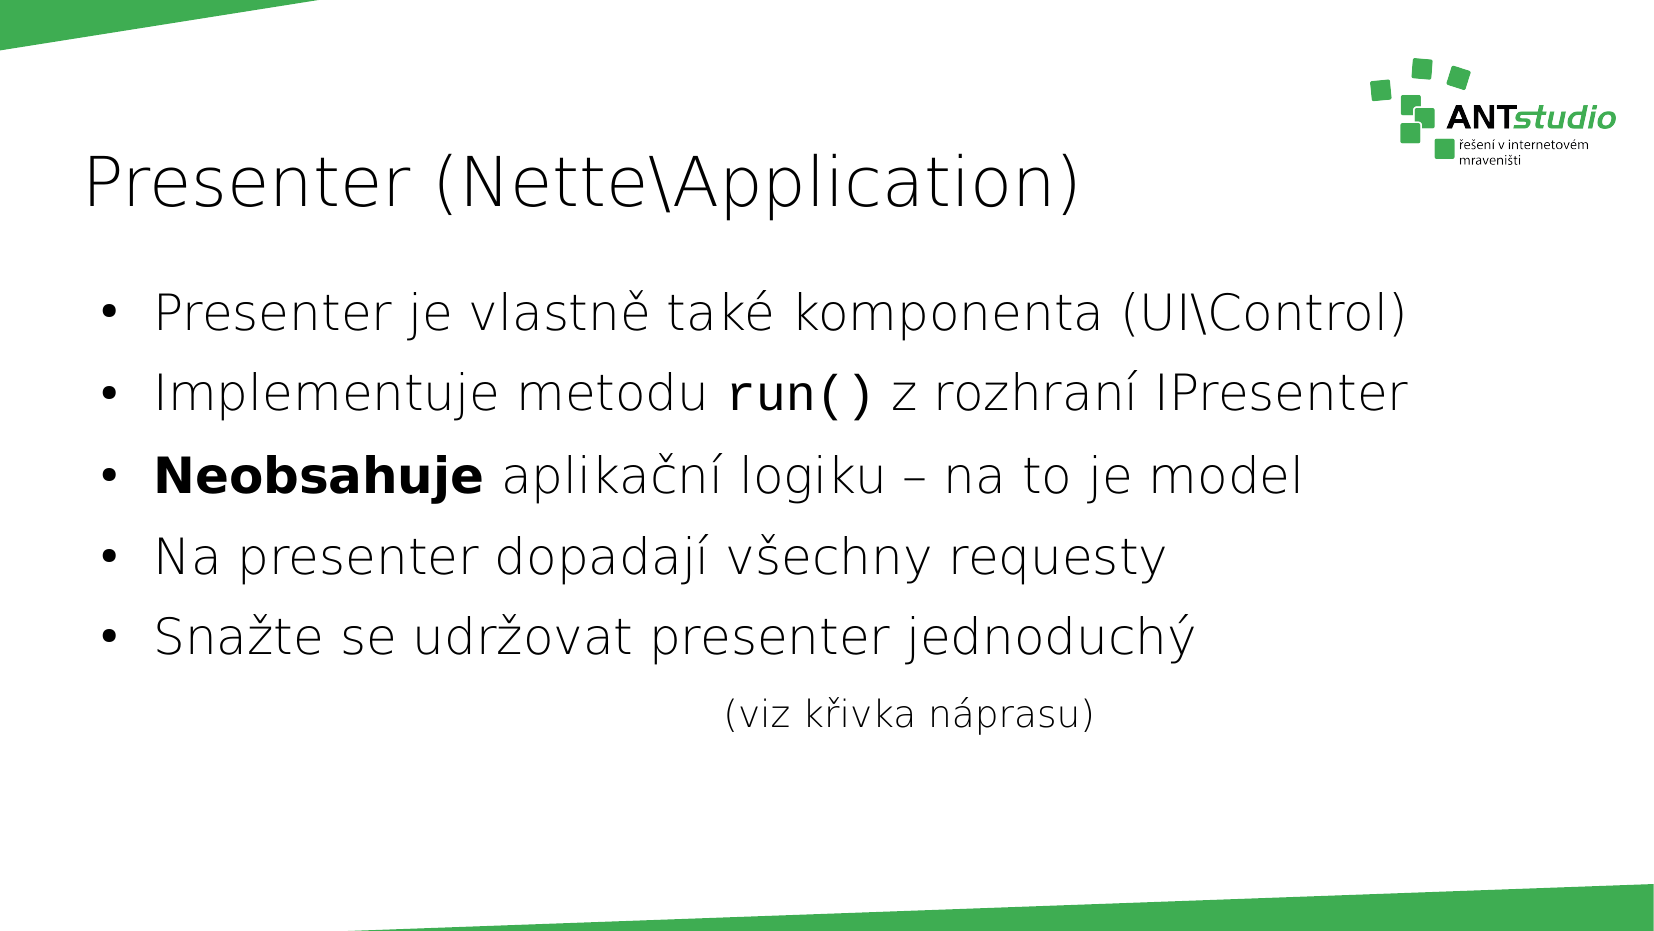

# Presenter (Nette\Application)
Presenter je vlastně také komponenta (UI\Control)
Implementuje metodu run() z rozhraní IPresenter
Neobsahuje aplikační logiku – na to je model
Na presenter dopadají všechny requesty
Snažte se udržovat presenter jednoduchý
(viz křivka náprasu)